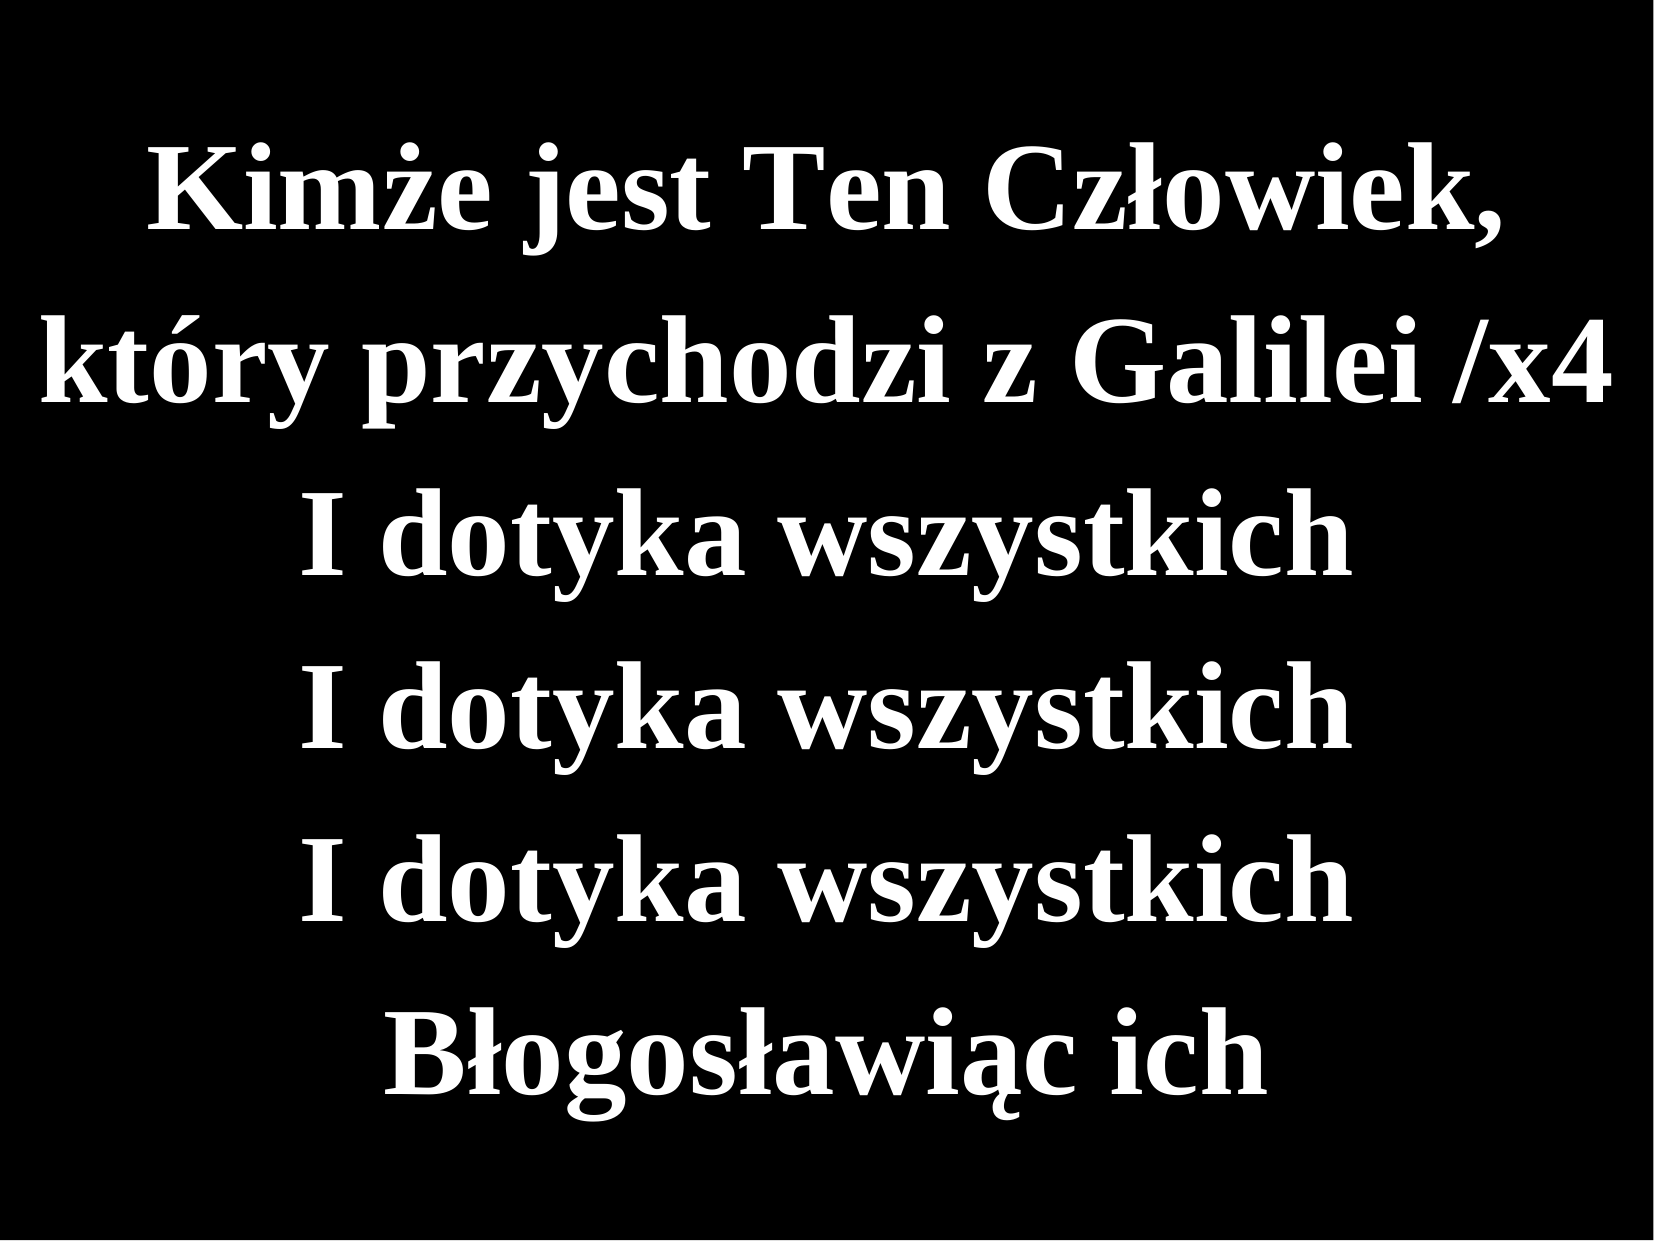

# Kimże jest Ten Człowiek, ppp który przychodzi z Galilei /x4 ppp I dotyka wszystkich ppp I dotyka wszystkich ppp I dotyka wszystkich ppp Błogosławiąc ich